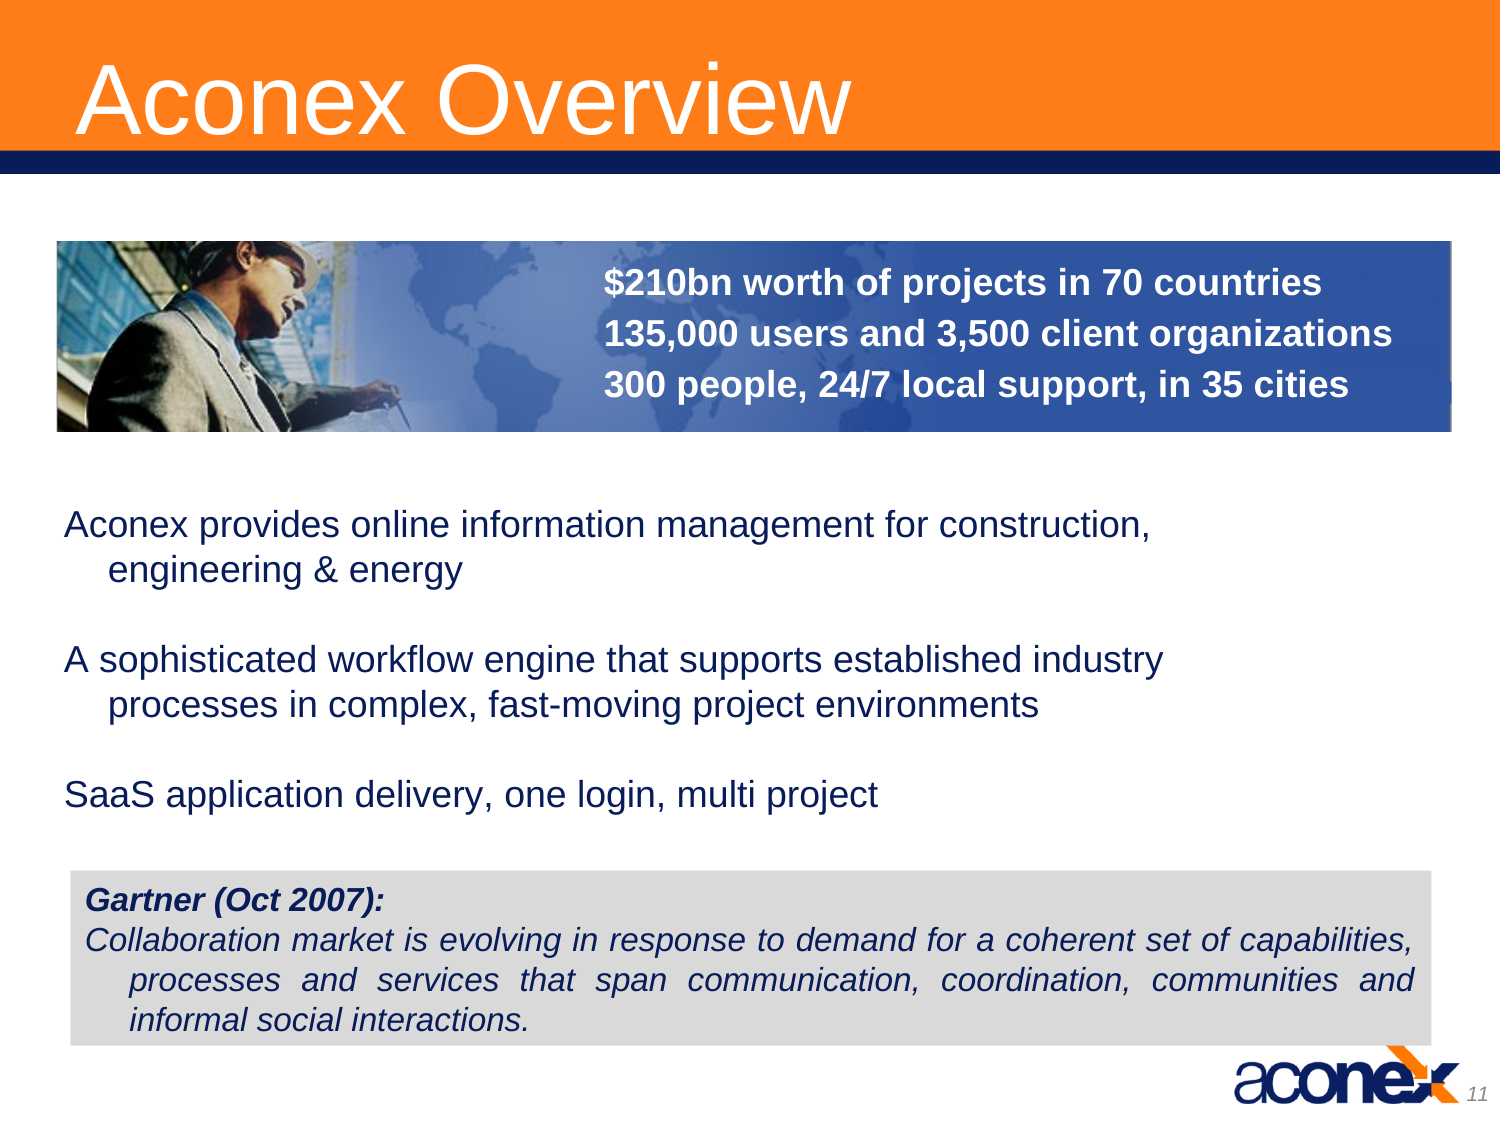

# Aconex Overview
$210bn worth of projects in 70 countries
135,000 users and 3,500 client organizations
300 people, 24/7 local support, in 35 cities
Aconex provides online information management for construction, engineering & energy
A sophisticated workflow engine that supports established industry processes in complex, fast-moving project environments
SaaS application delivery, one login, multi project
Gartner (Oct 2007):
Collaboration market is evolving in response to demand for a coherent set of capabilities, processes and services that span communication, coordination, communities and informal social interactions.